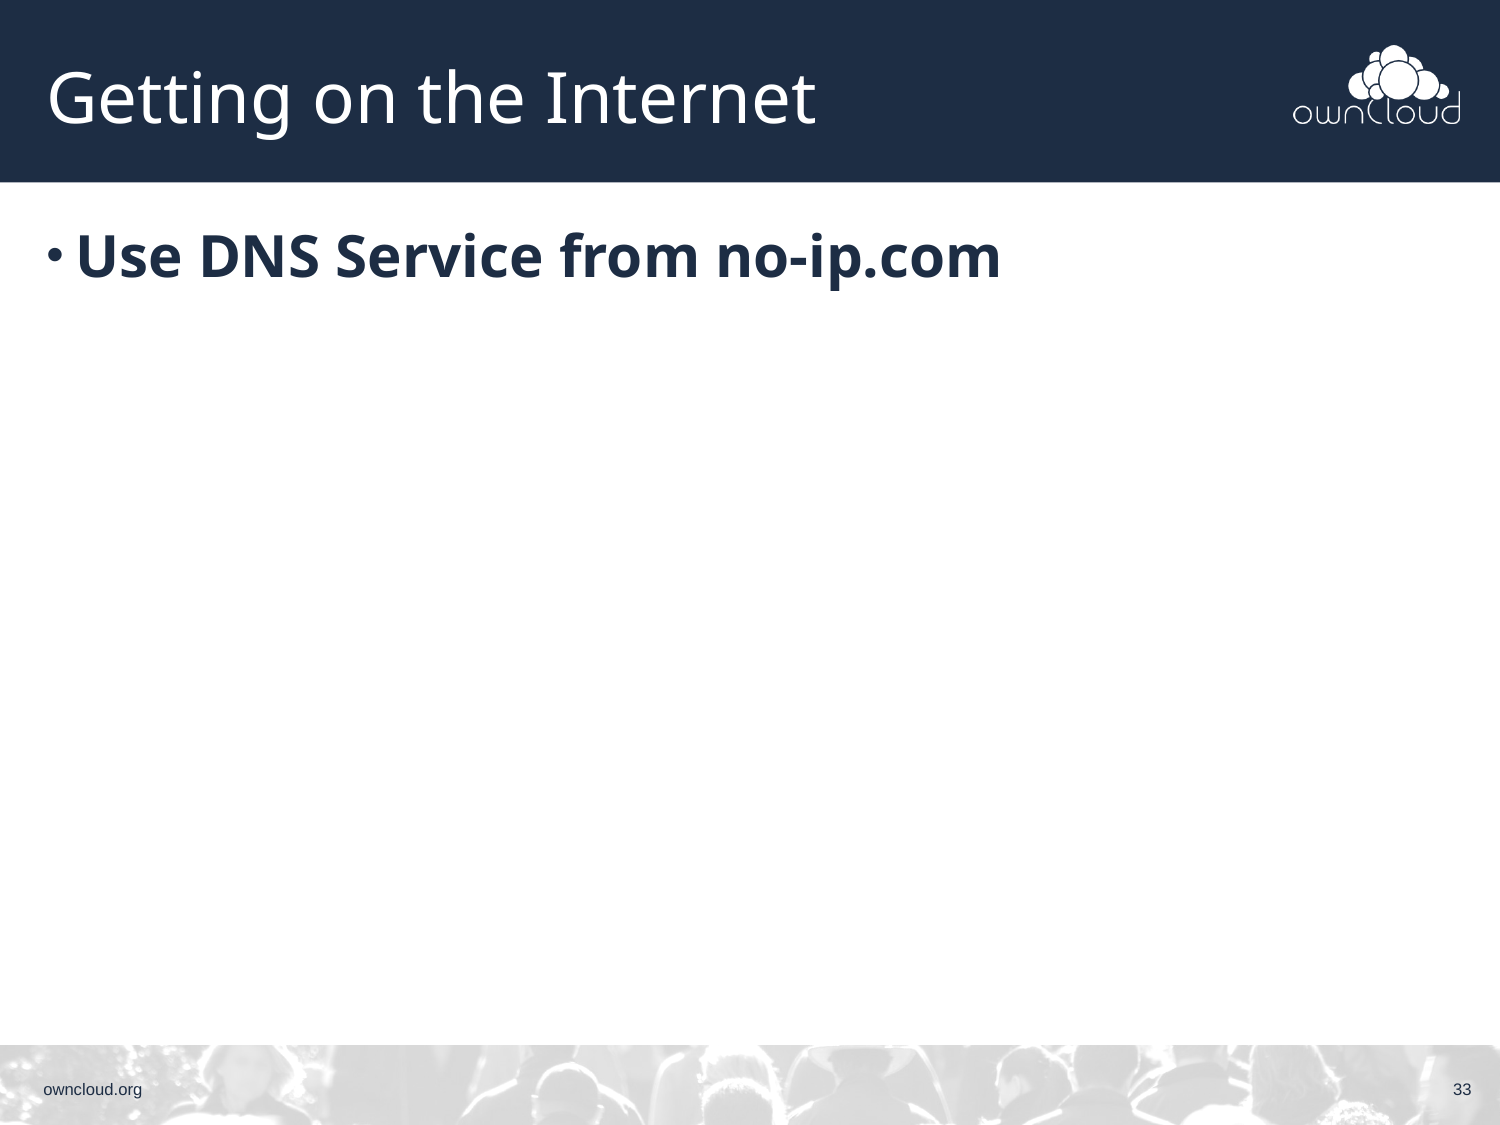

# Getting on the Internet
Use DNS Service from no-ip.com